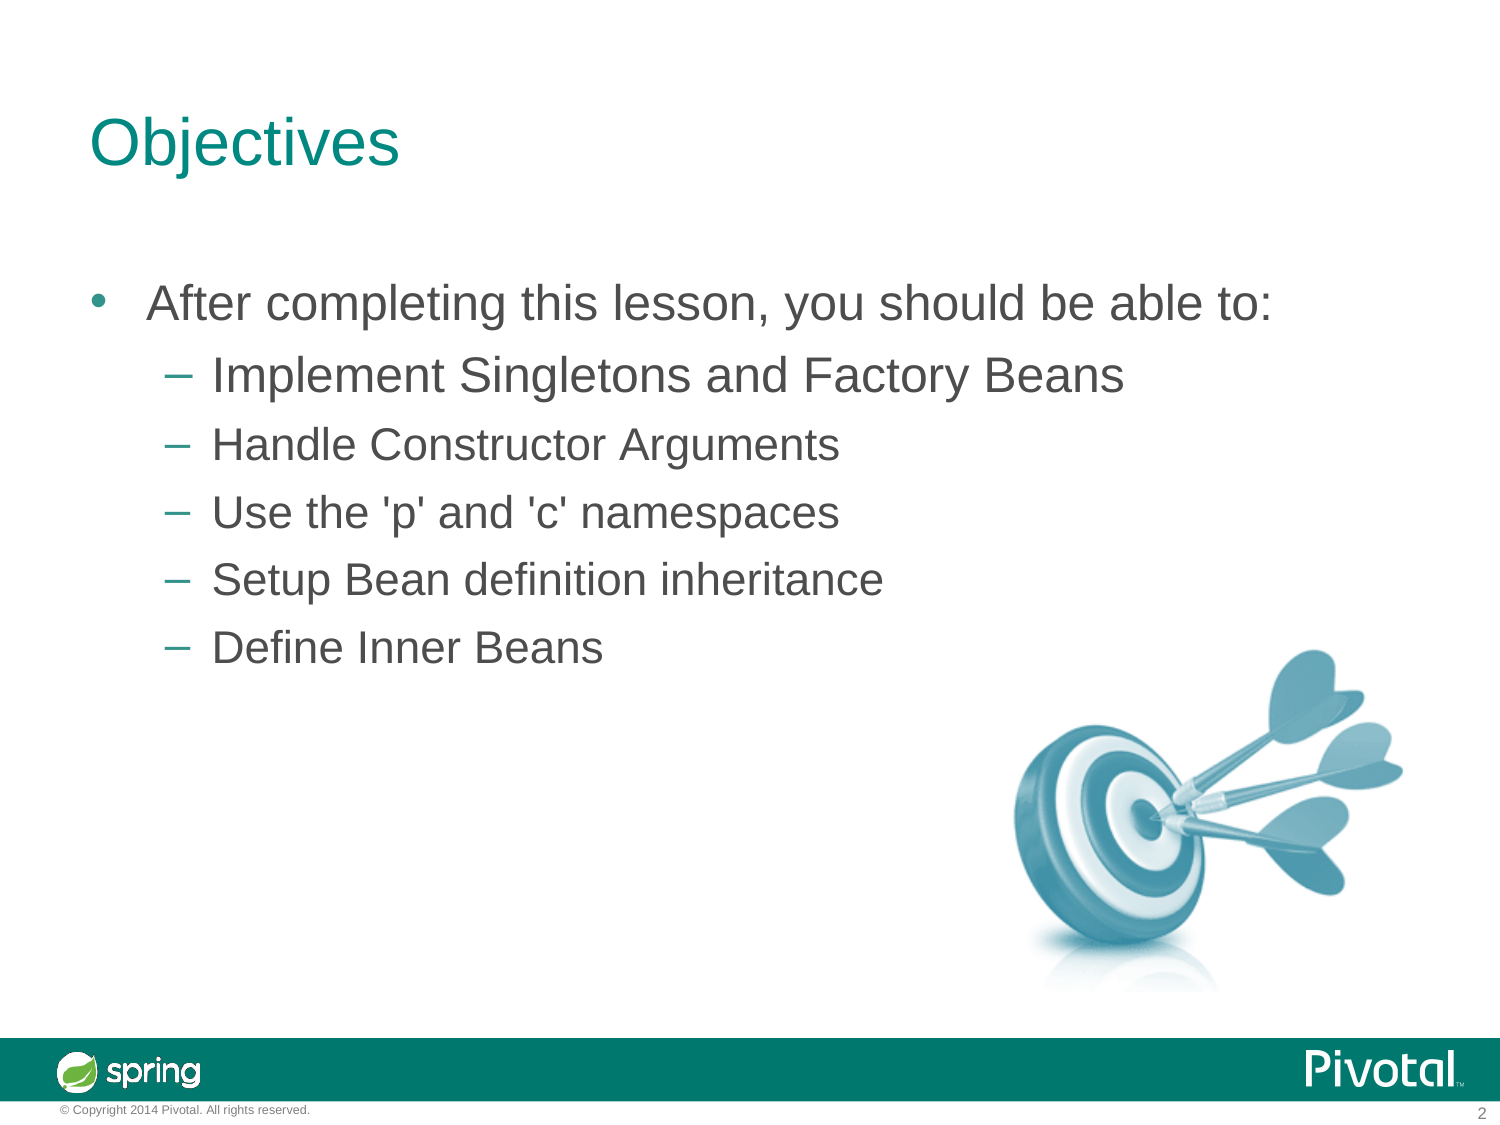

# Objectives
After completing this lesson, you should be able to:
Implement Singletons and Factory Beans
Handle Constructor Arguments
Use the 'p' and 'c' namespaces
Setup Bean definition inheritance
Define Inner Beans